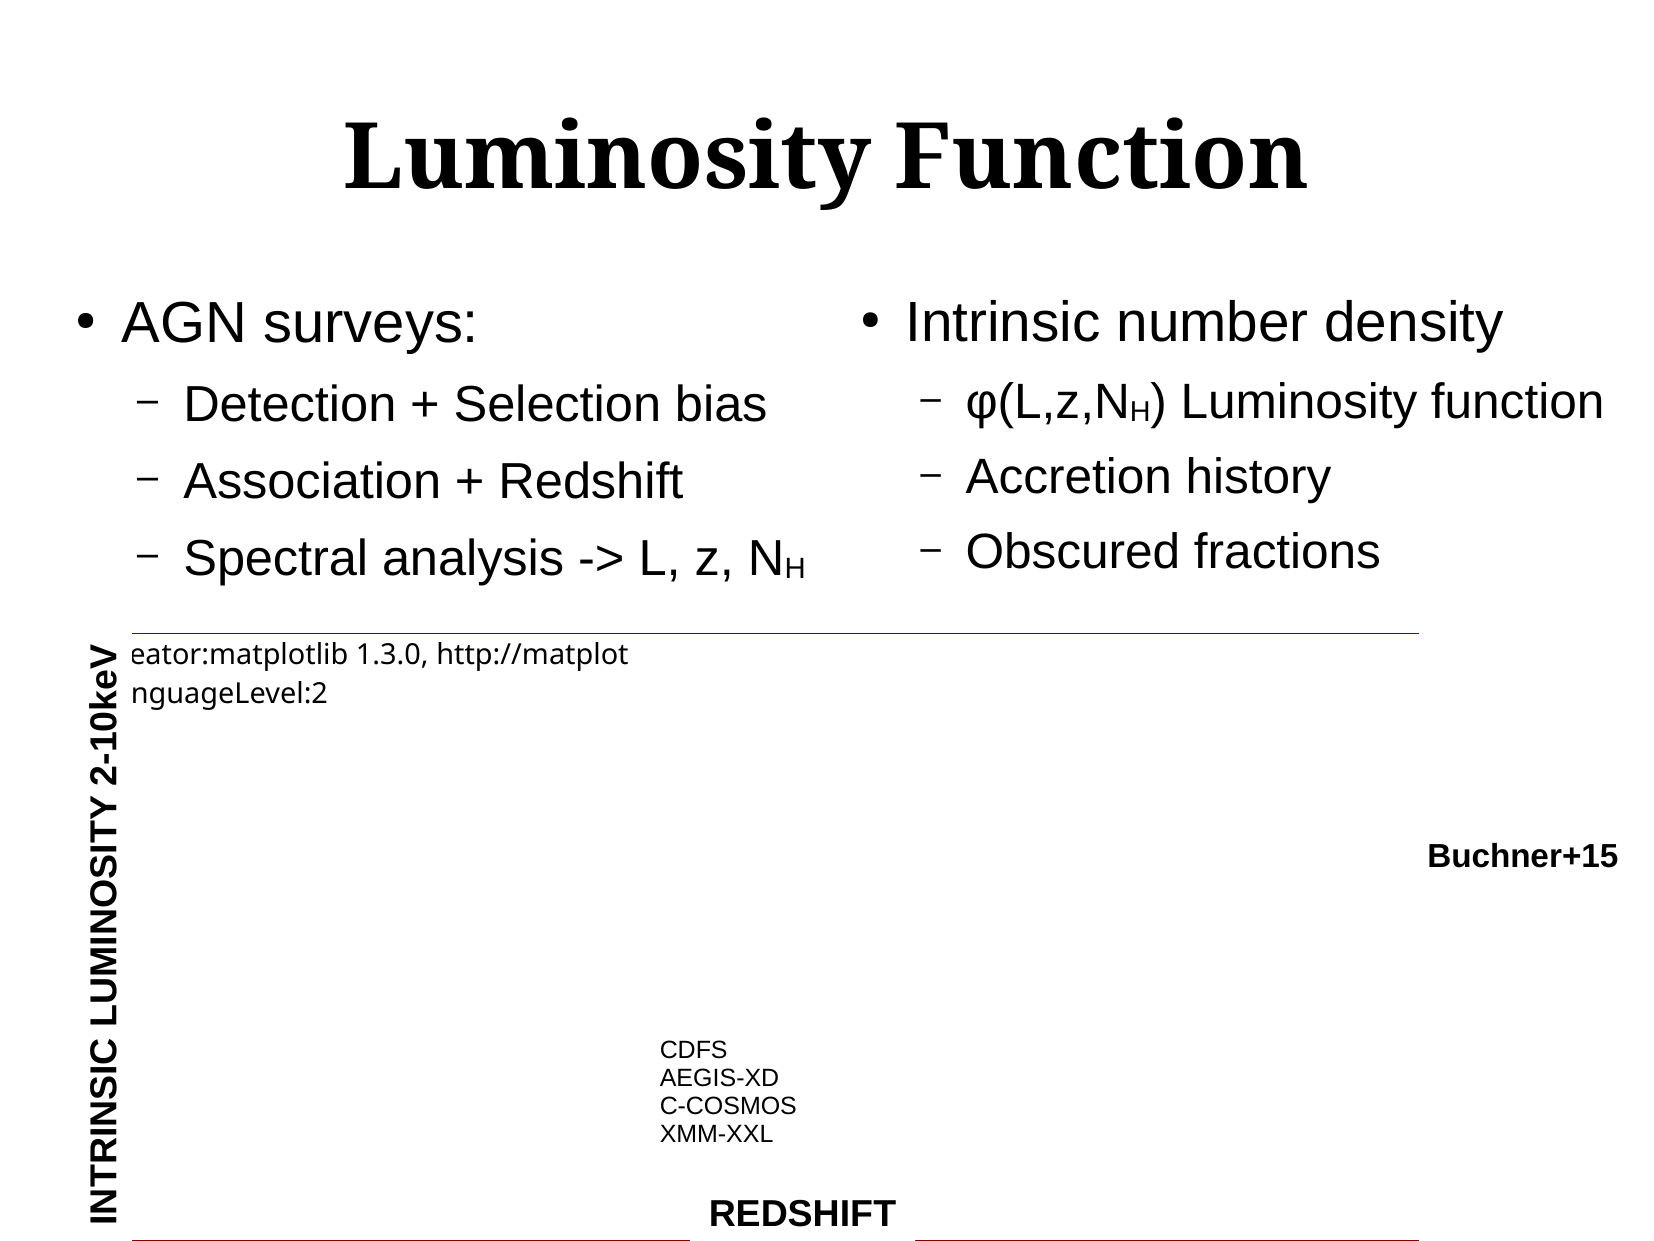

# Luminosity Function
AGN surveys:
Detection + Selection bias
Association + Redshift
Spectral analysis -> L, z, NH
Intrinsic number density
φ(L,z,NH) Luminosity function
Accretion history
Obscured fractions
Buchner+15
INTRINSIC LUMINOSITY 2-10keV
CDFS
AEGIS-XD
C-COSMOS
XMM-XXL
REDSHIFT